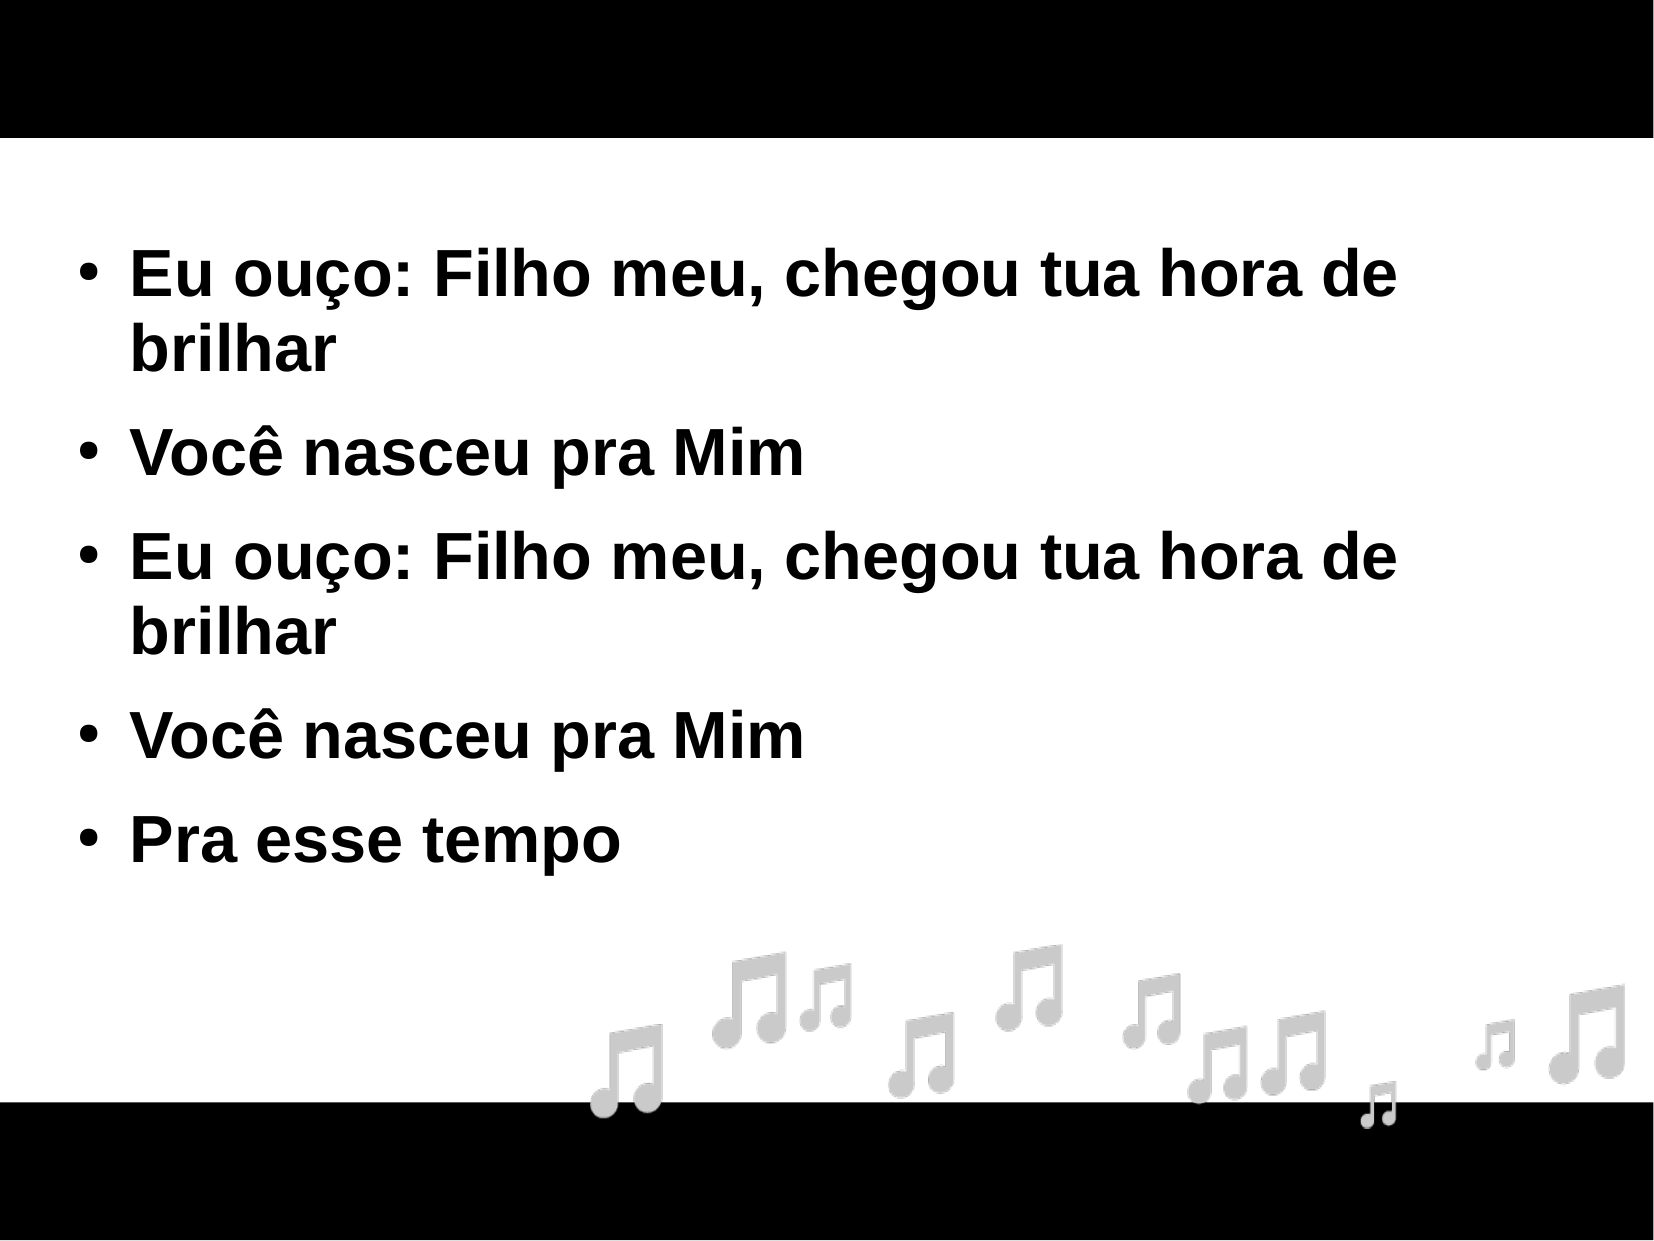

# Eu ouço: Filho meu, chegou tua hora de brilhar
Você nasceu pra Mim
Eu ouço: Filho meu, chegou tua hora de brilhar
Você nasceu pra Mim
Pra esse tempo